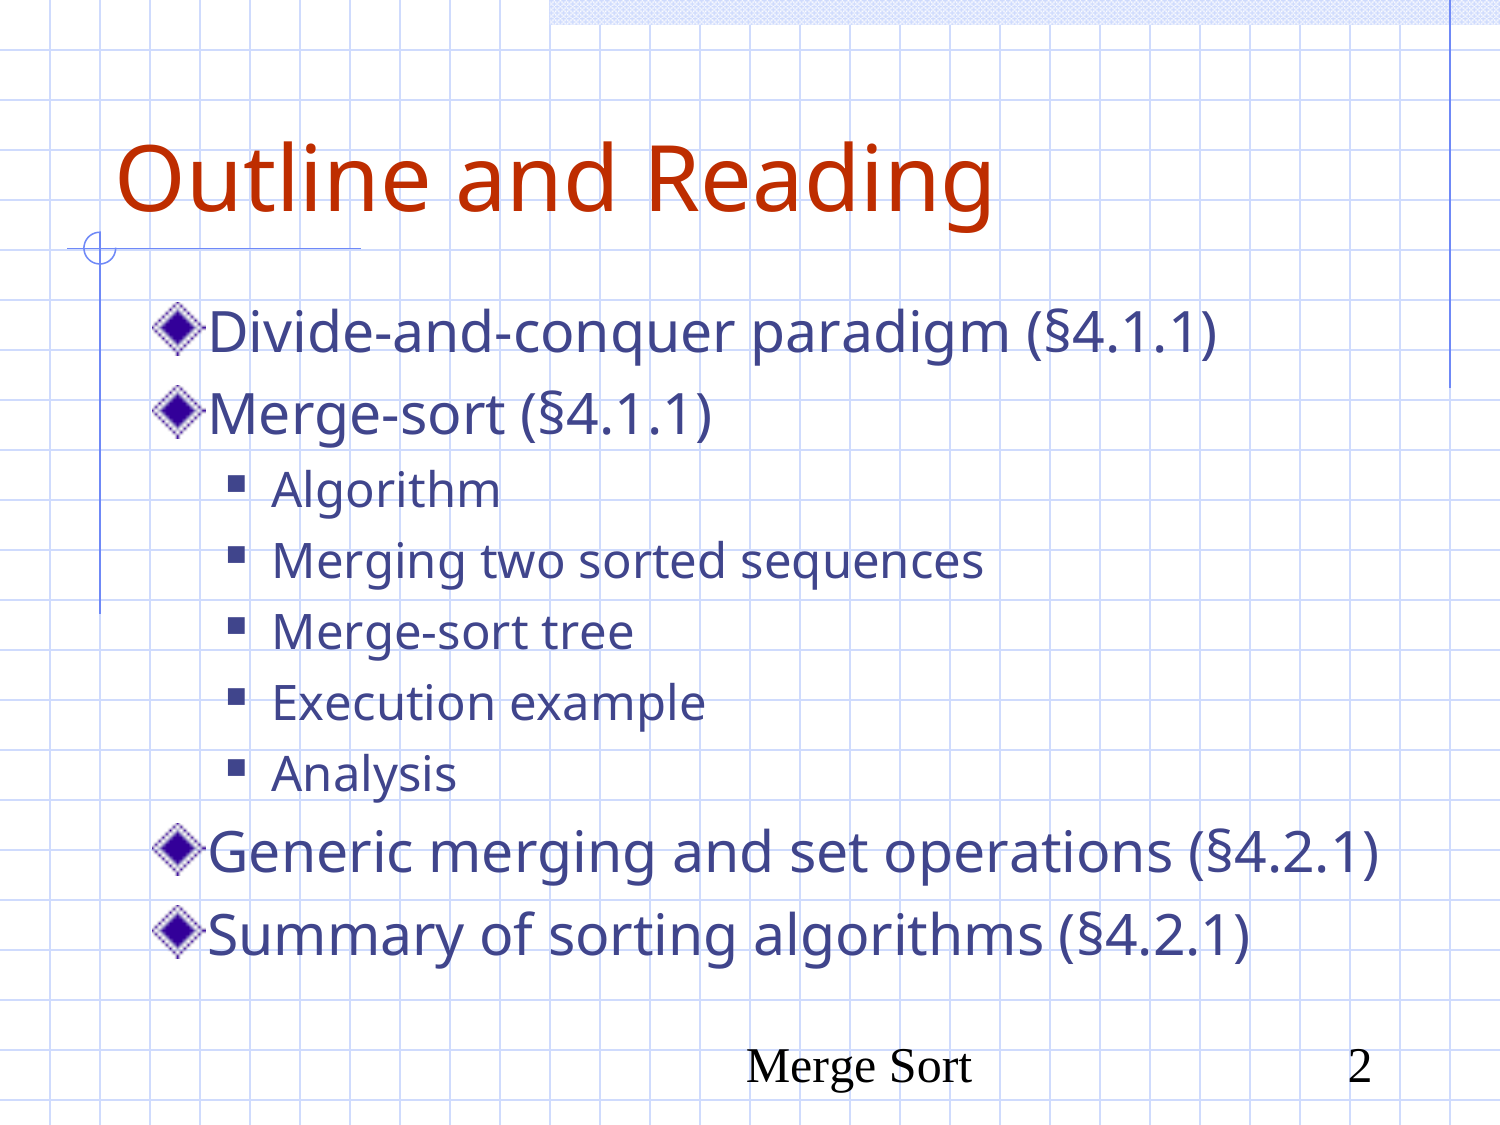

# Outline and Reading
Divide-and-conquer paradigm (§4.1.1)
Merge-sort (§4.1.1)
Algorithm
Merging two sorted sequences
Merge-sort tree
Execution example
Analysis
Generic merging and set operations (§4.2.1)
Summary of sorting algorithms (§4.2.1)
Merge Sort
2